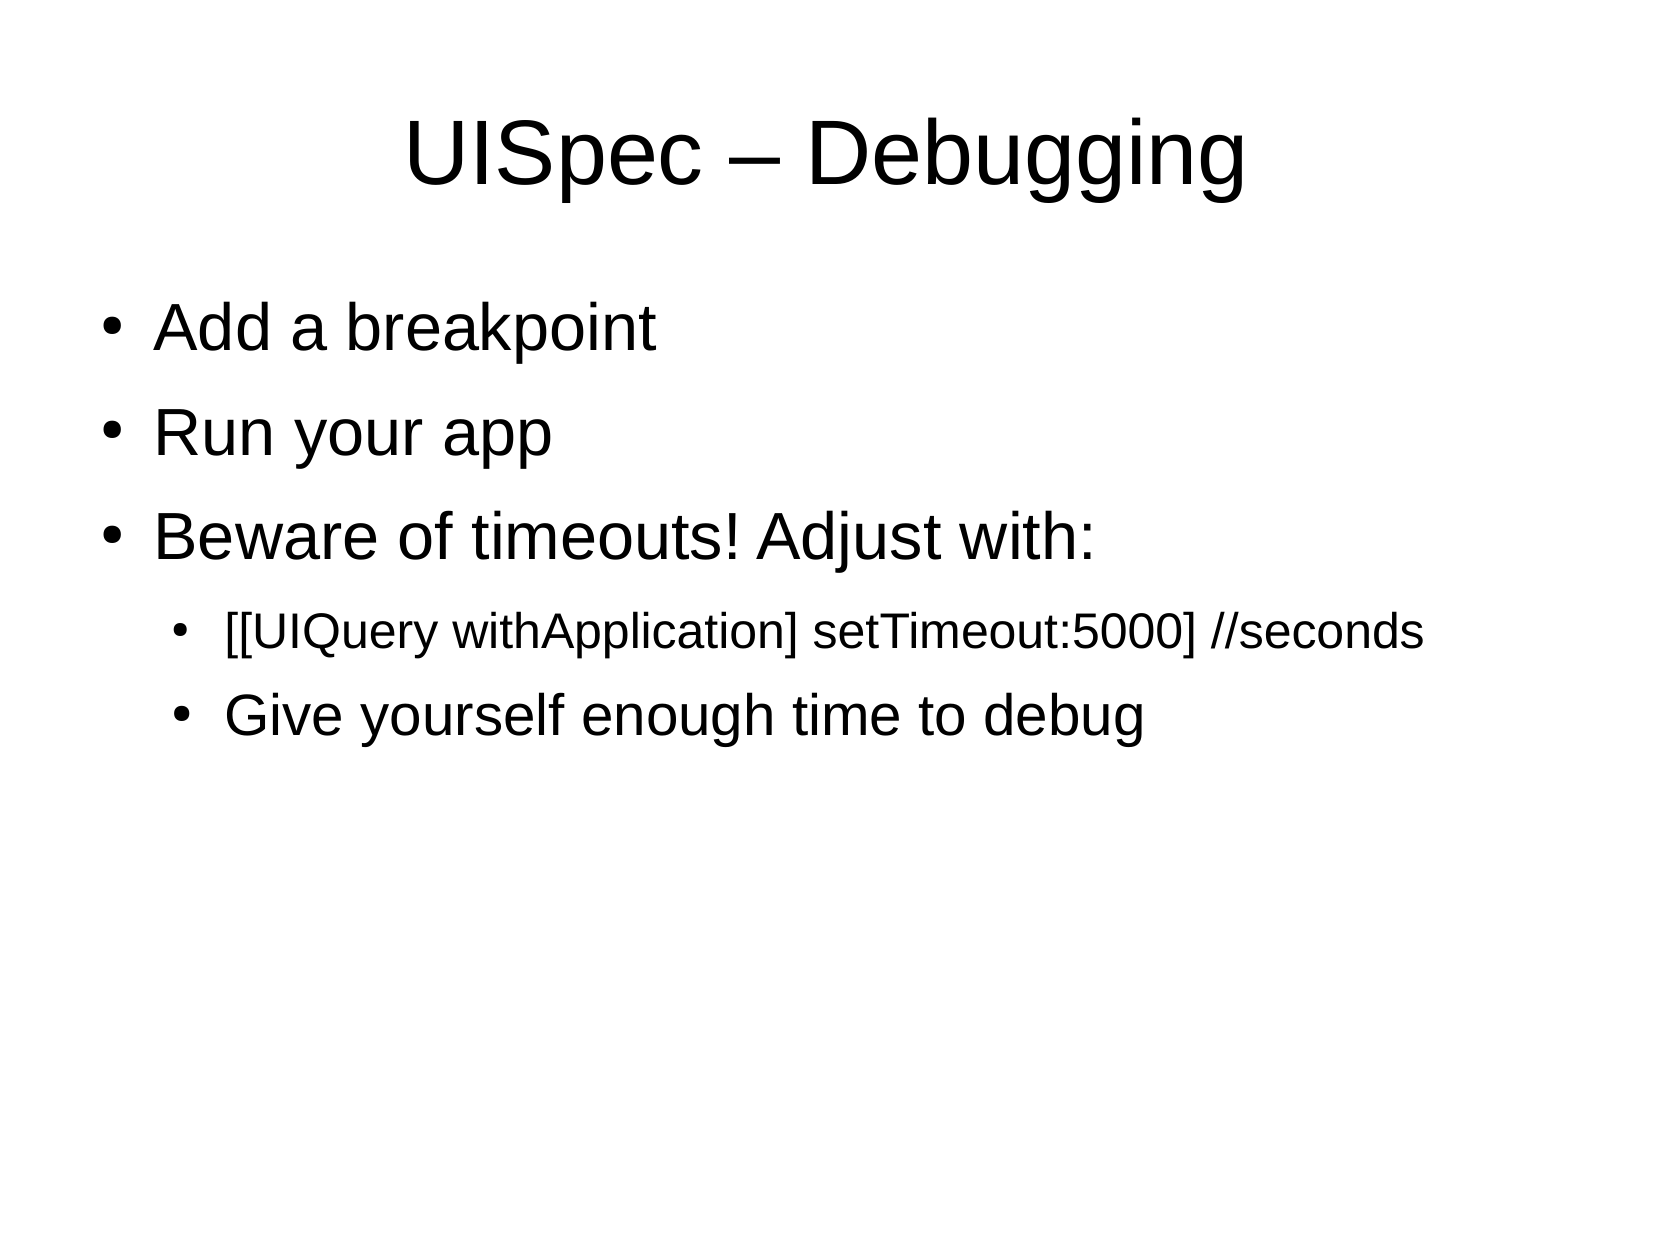

# UISpec – Debugging
Add a breakpoint
Run your app
Beware of timeouts! Adjust with:
[[UIQuery withApplication] setTimeout:5000] //seconds
Give yourself enough time to debug